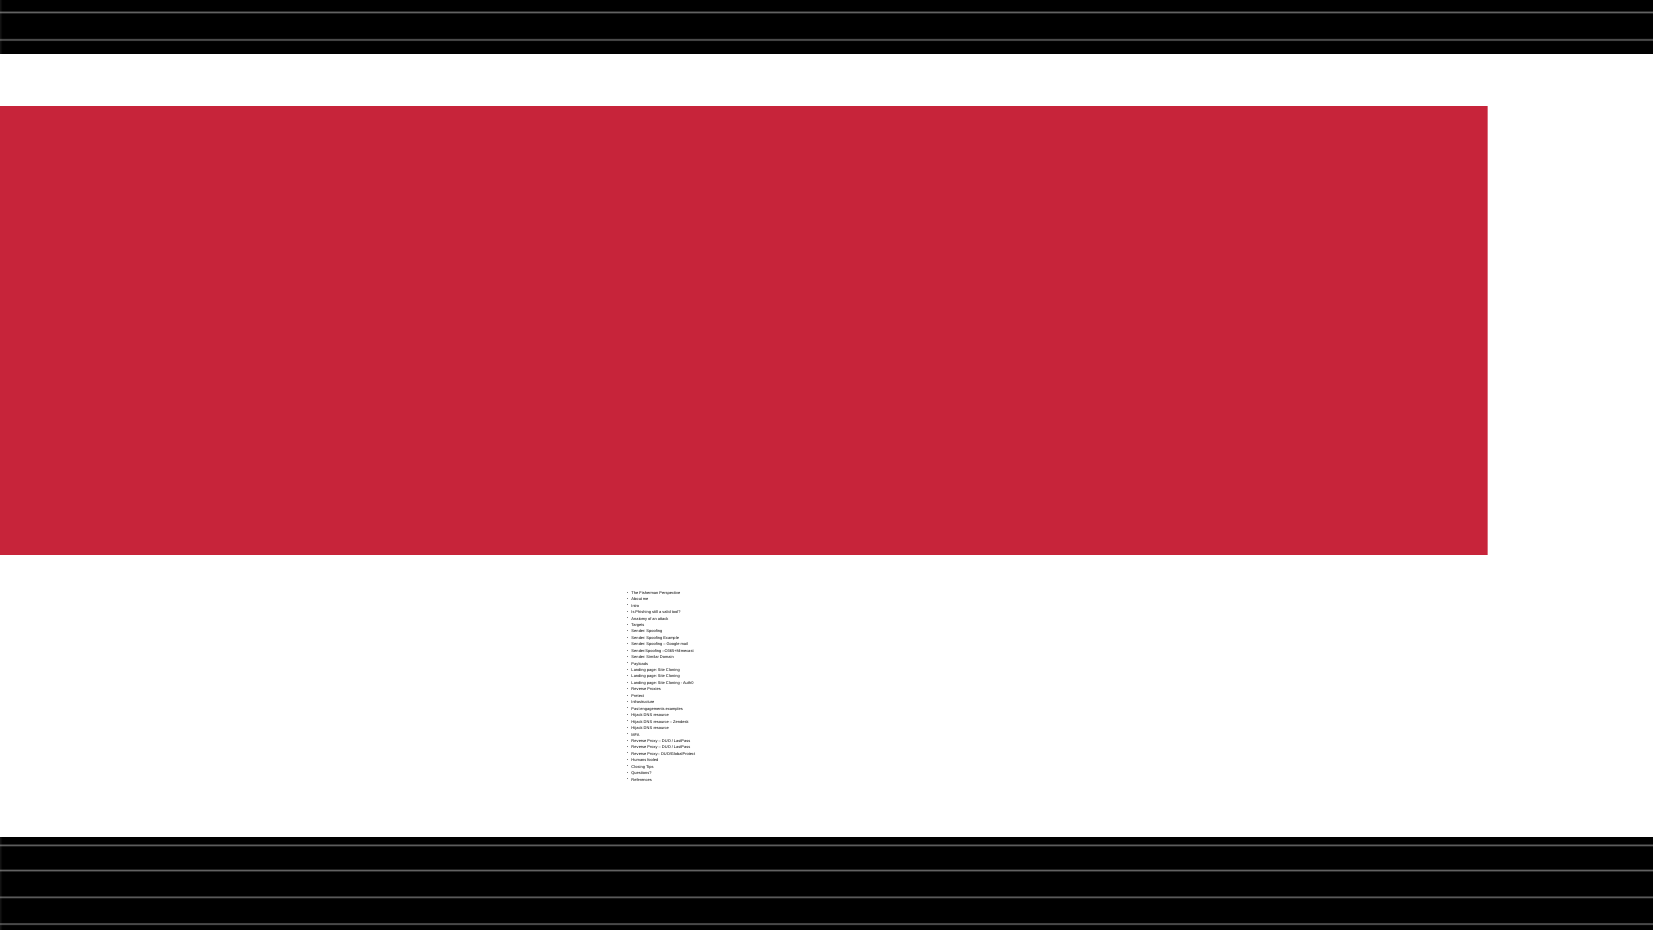

The Fisherman Perspective
About me
Intro
Is Phishing still a valid tool?
Anatomy of an attack
Targets
Sender: Spoofing
Sender: Spoofing Example
Sender: Spoofing – Google mail
Sender:Spoofing –O365+Mimecast
Sender: Similar Domain
Payloads
Landing page: Site Cloning
Landing page: Site Cloning
Landing page: Site Cloning - Auth0
Reverse Proxies
Pretext
Infrastructure
Past engagements examples
Hijack DNS resource
Hijack DNS resource – Zendesk
Hijack DNS resource
MFA
Reverse Proxy – DUO / LastPass
Reverse Proxy – DUO / LastPass
Reverse Proxy– DUO/GlobalProtect
Humans fooled
Closing Tips
Questions?
References